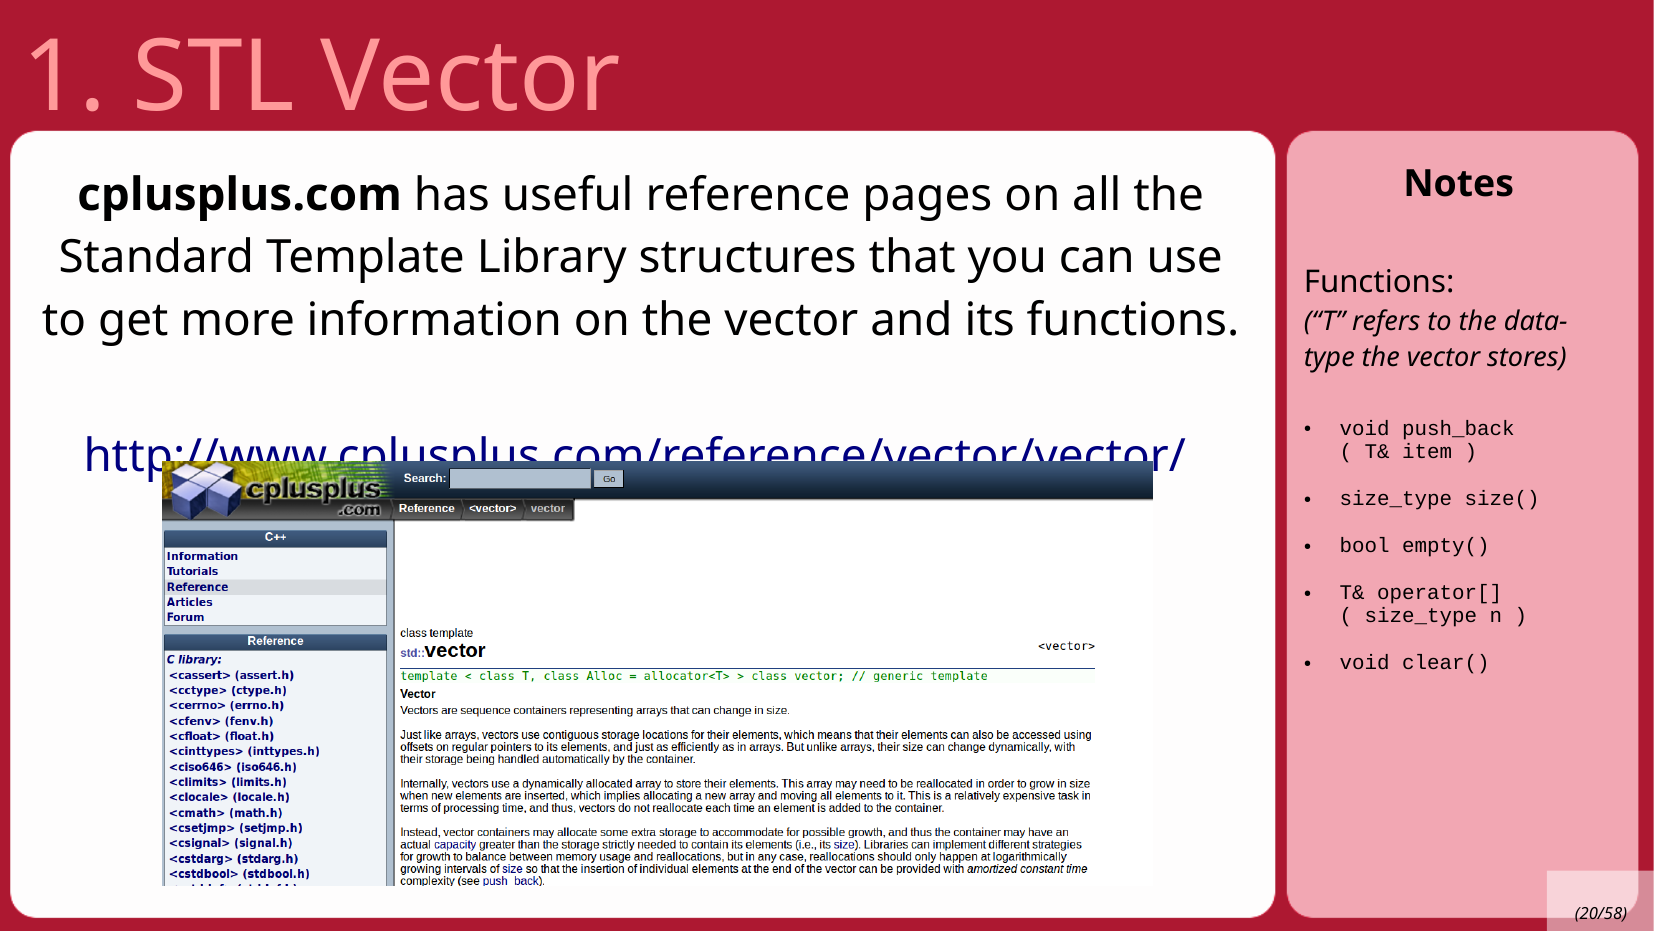

# 1. STL Vector
Notes
Functions:
(“T” refers to the data-type the vector stores)
void push_back
( T& item )
size_type size()
bool empty()
T& operator[]( size_type n )
void clear()
cplusplus.com has useful reference pages on all the Standard Template Library structures that you can use to get more information on the vector and its functions.
http://www.cplusplus.com/reference/vector/vector/